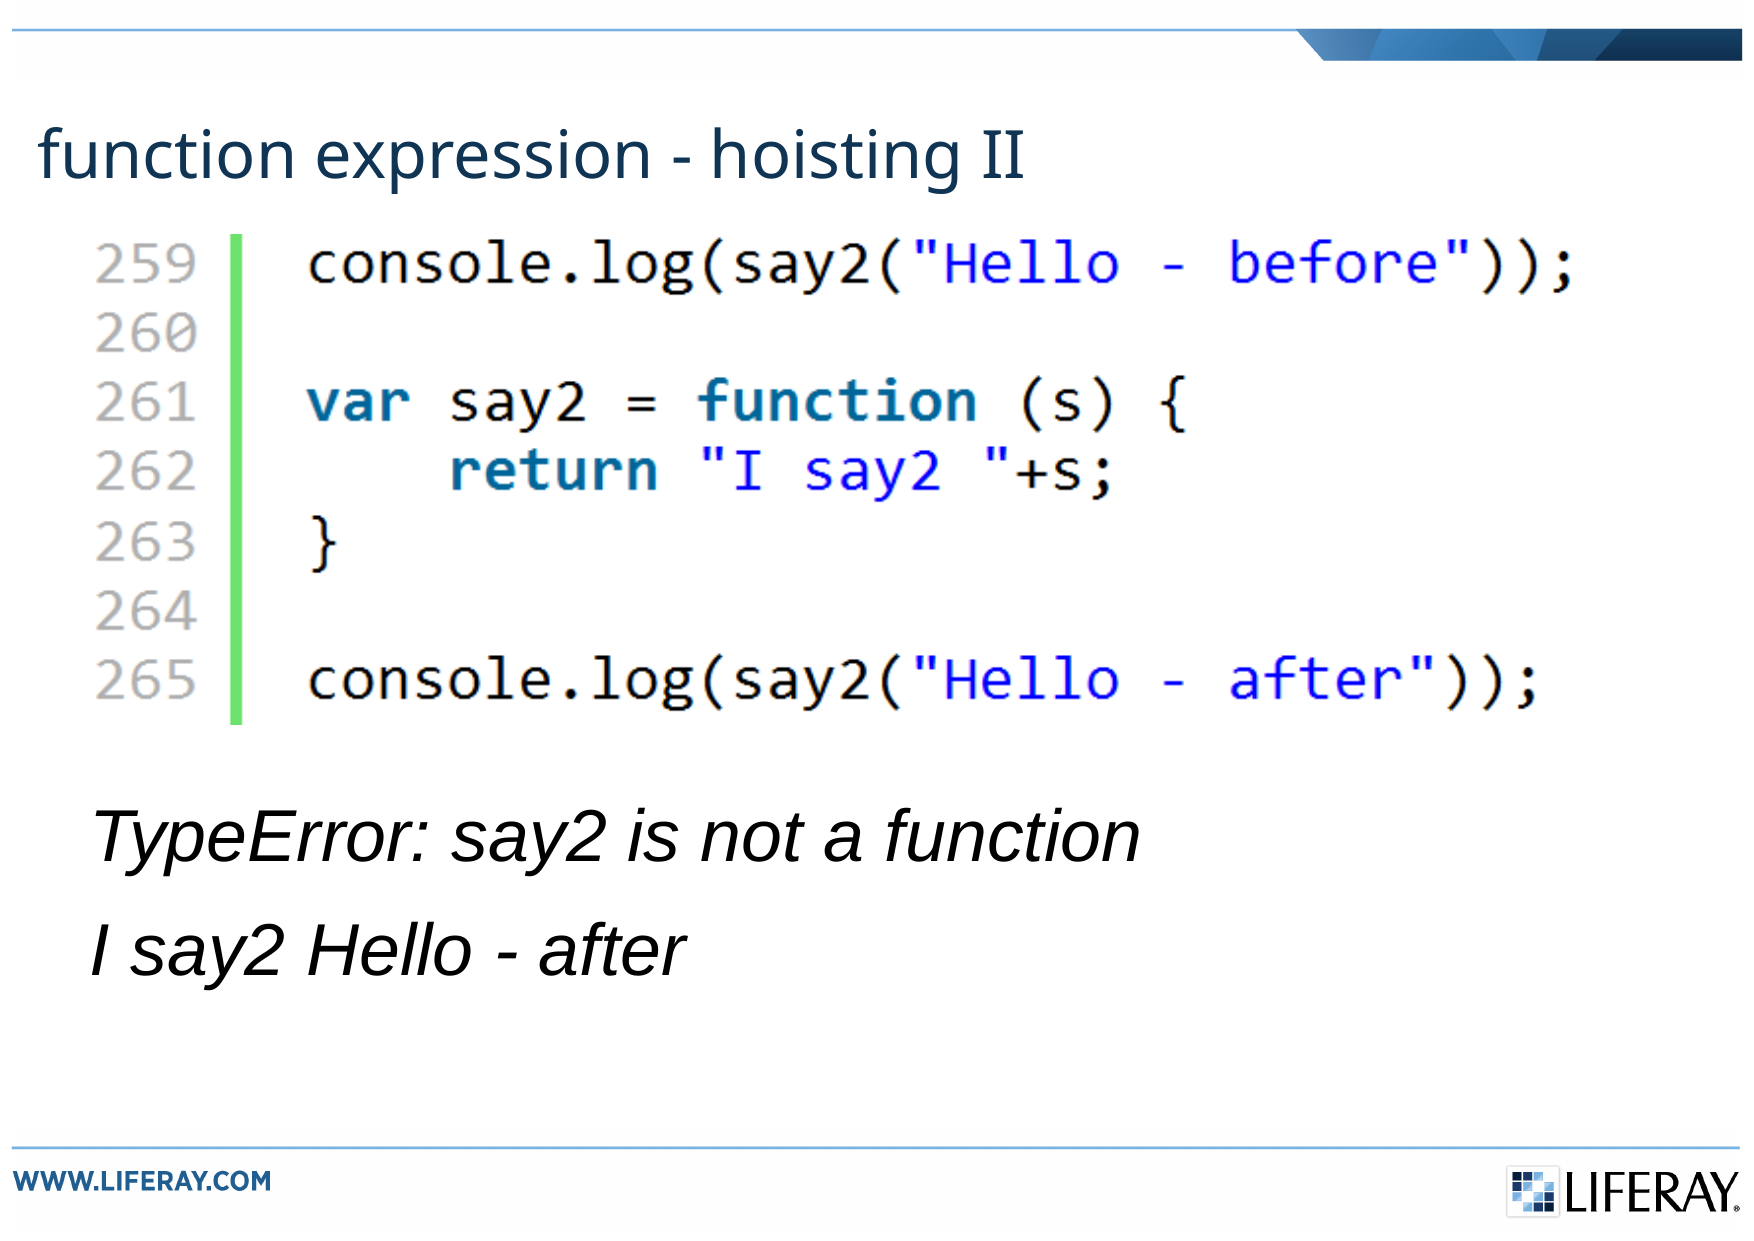

# function expression - hoisting II
TypeError: say2 is not a function
I say2 Hello - after